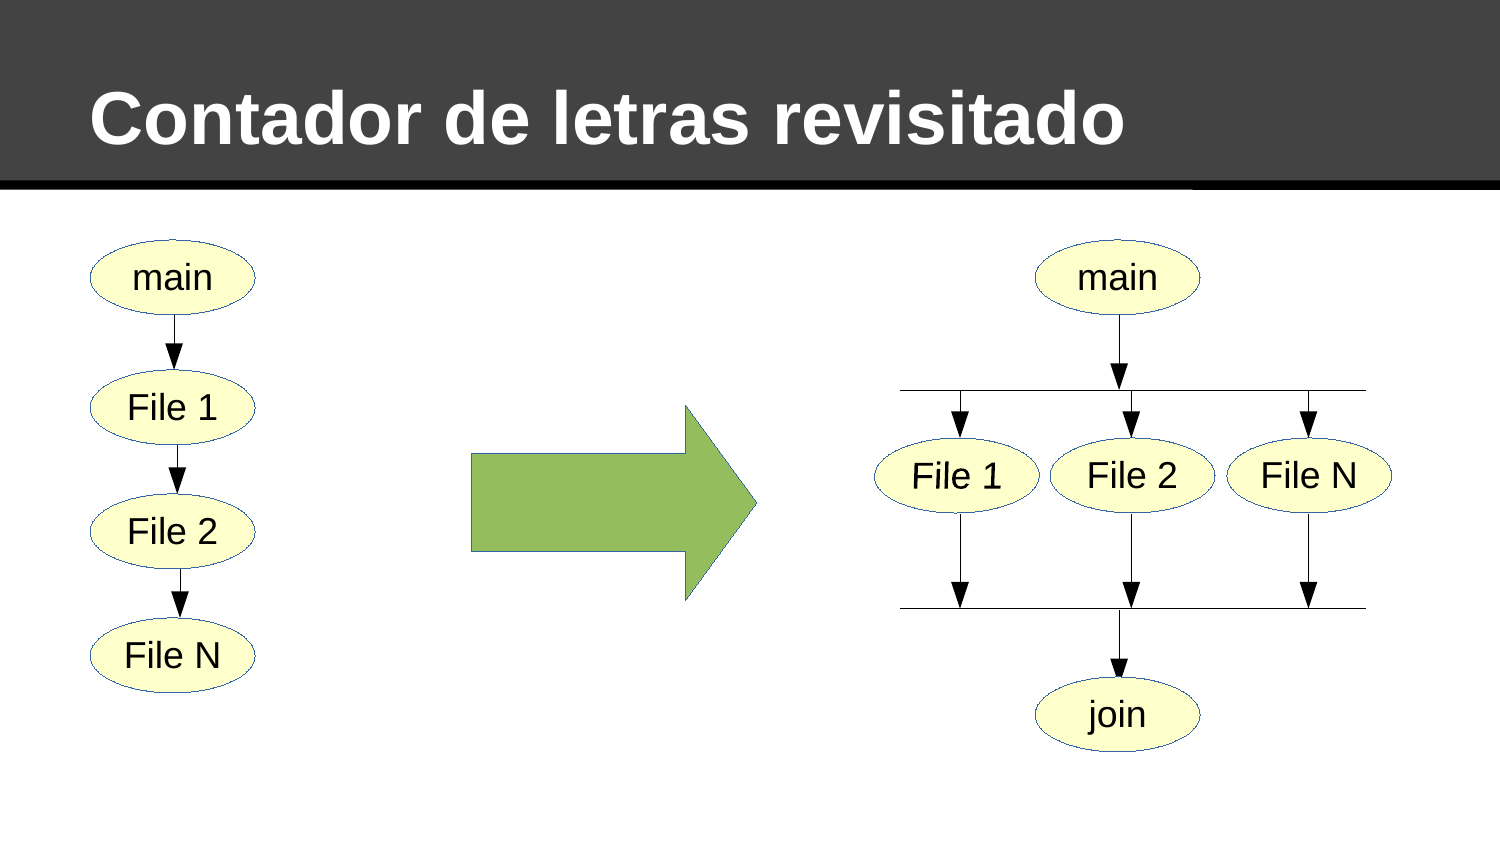

Contador de letras revisitado
main
main
File 1
File 2
File N
File 1
File 2
File N
join